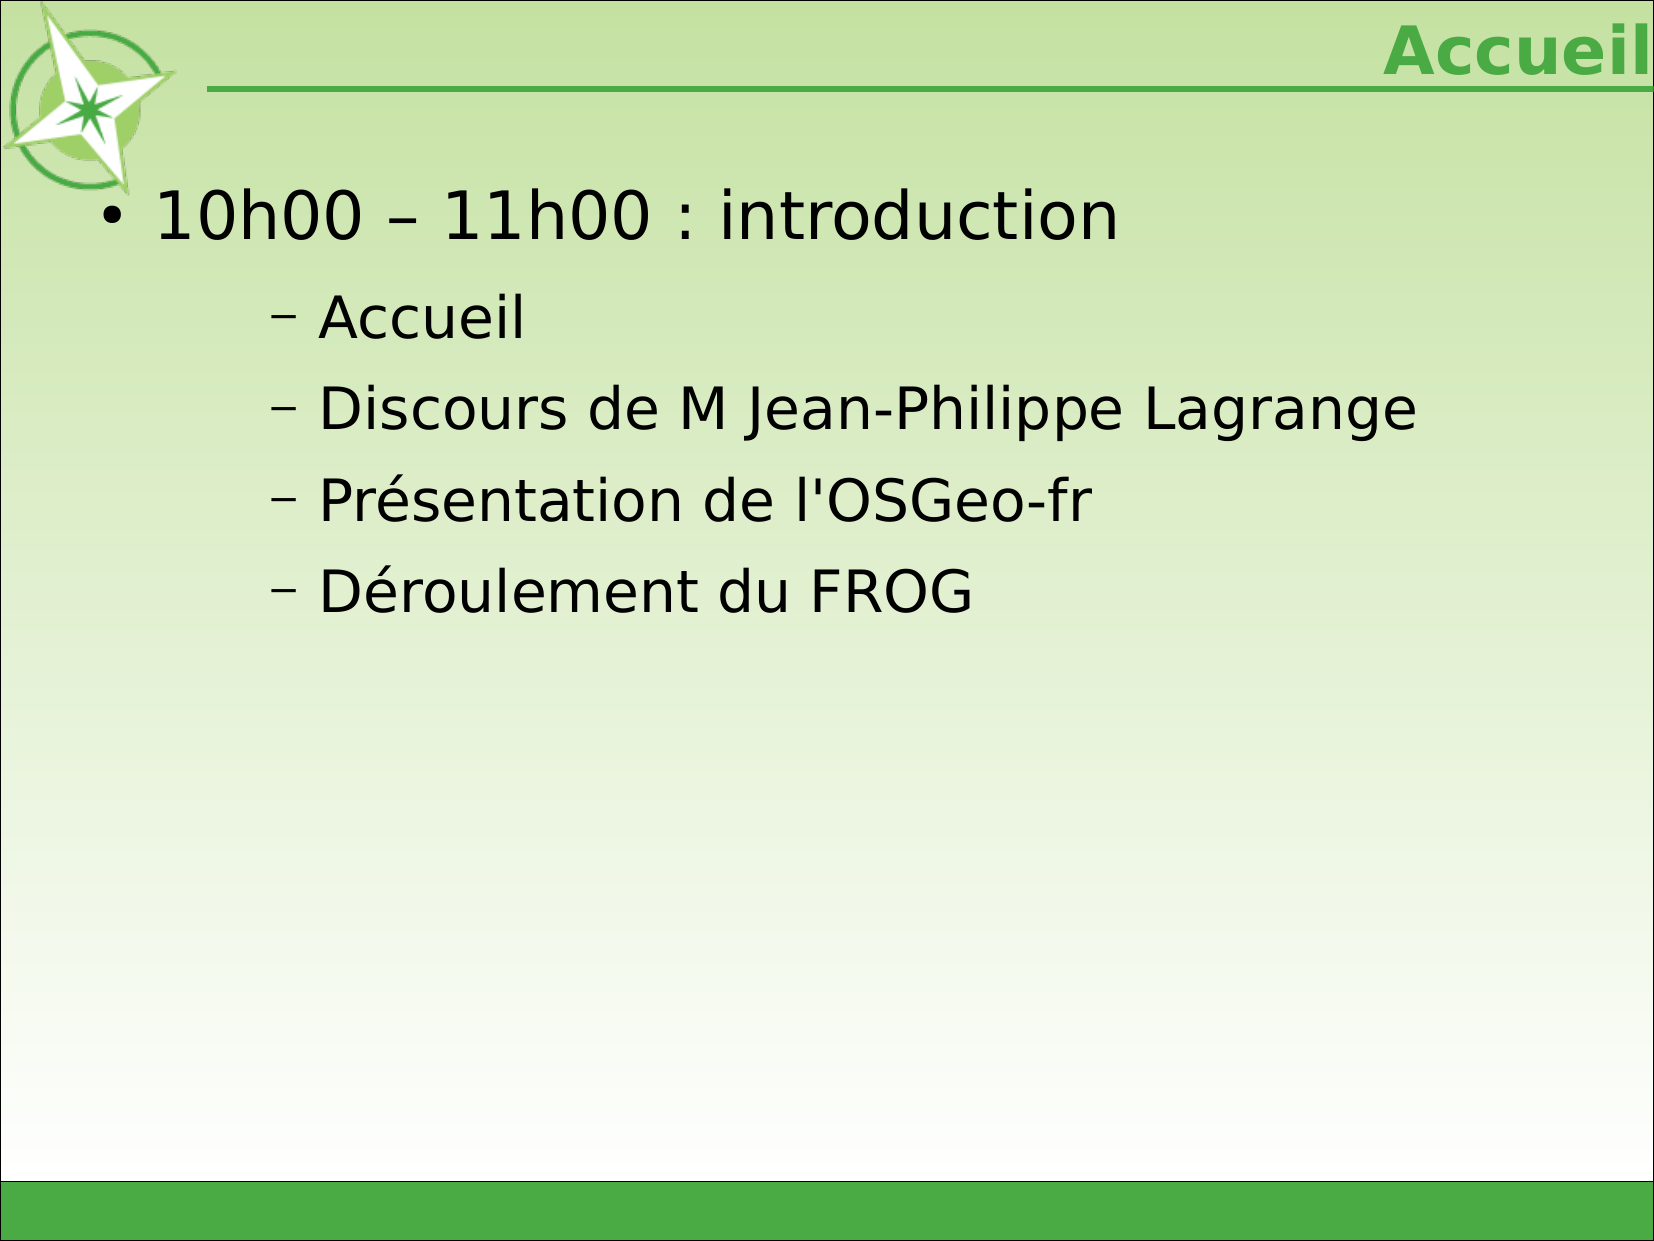

# Accueil
10h00 – 11h00 : introduction
Accueil
Discours de M Jean-Philippe Lagrange
Présentation de l'OSGeo-fr
Déroulement du FROG